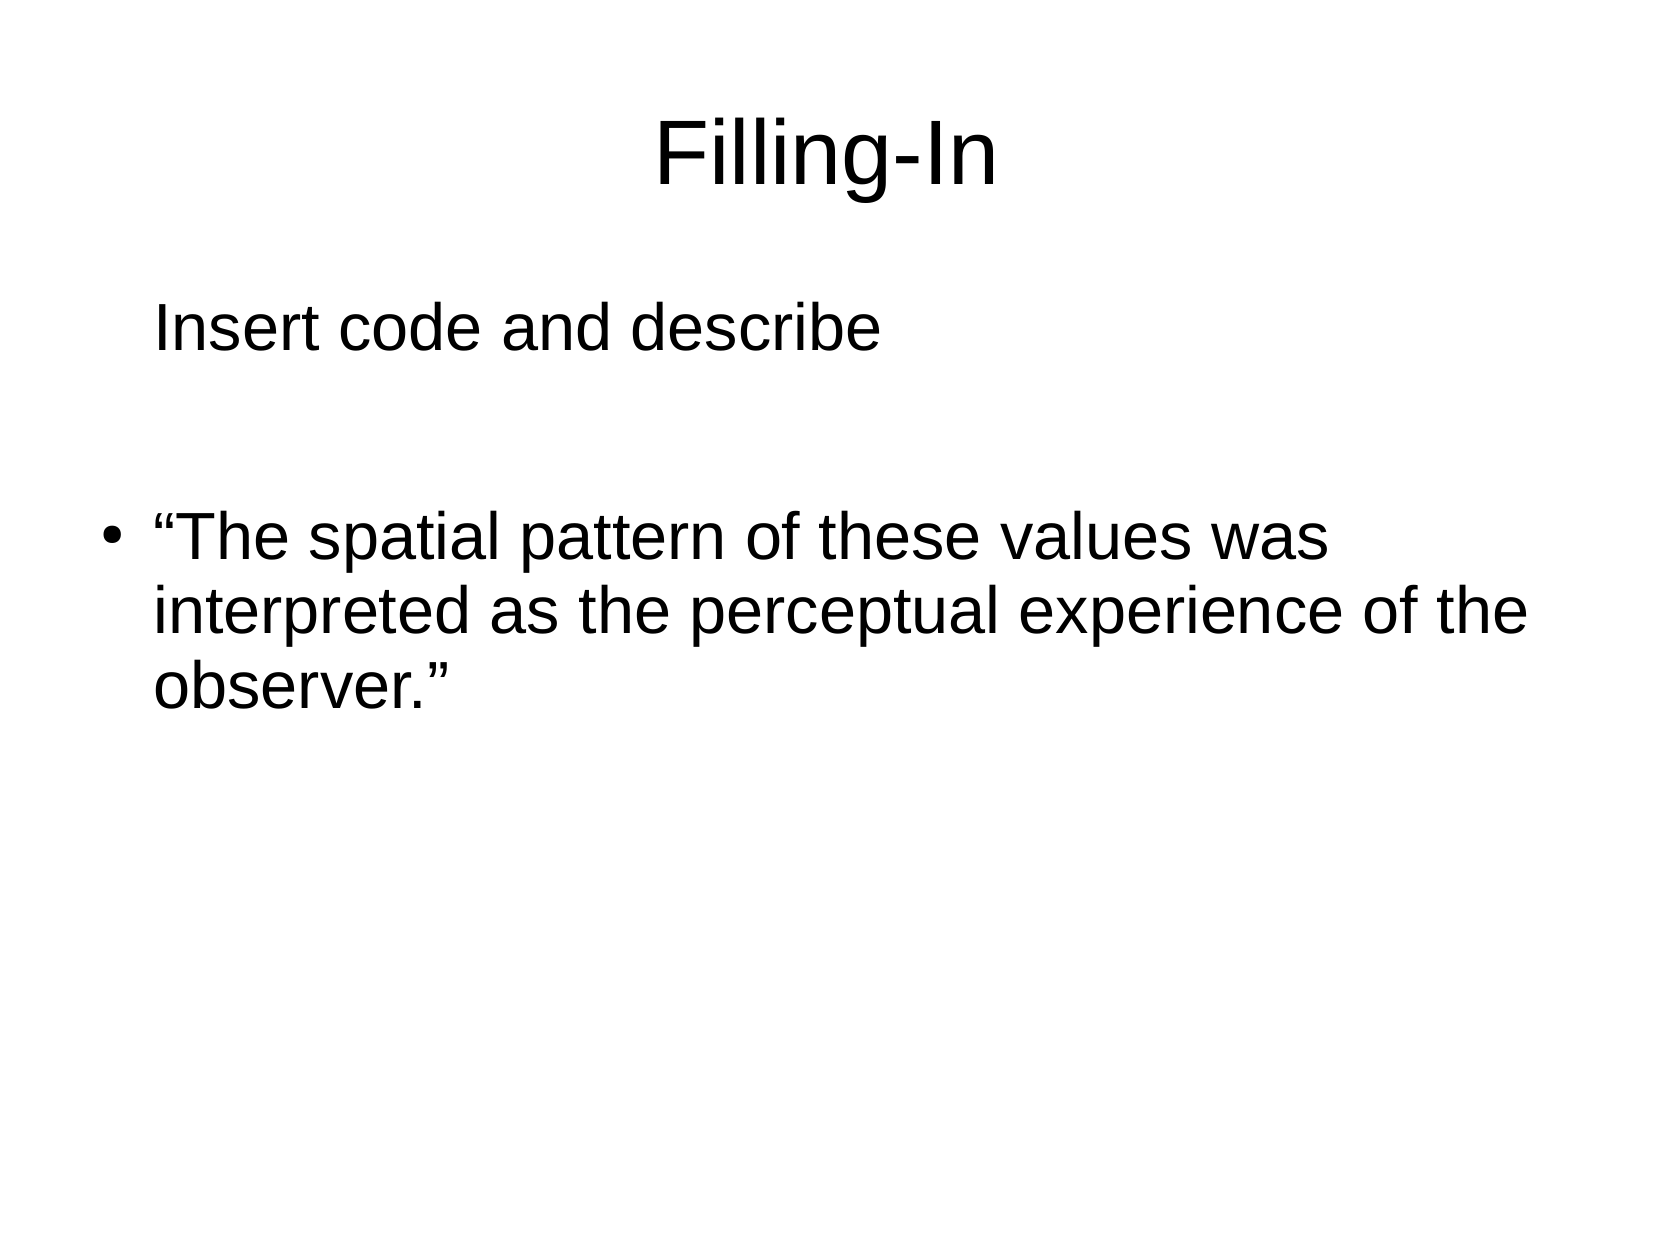

# Filling-In
Insert code and describe
“The spatial pattern of these values was interpreted as the perceptual experience of the observer.”